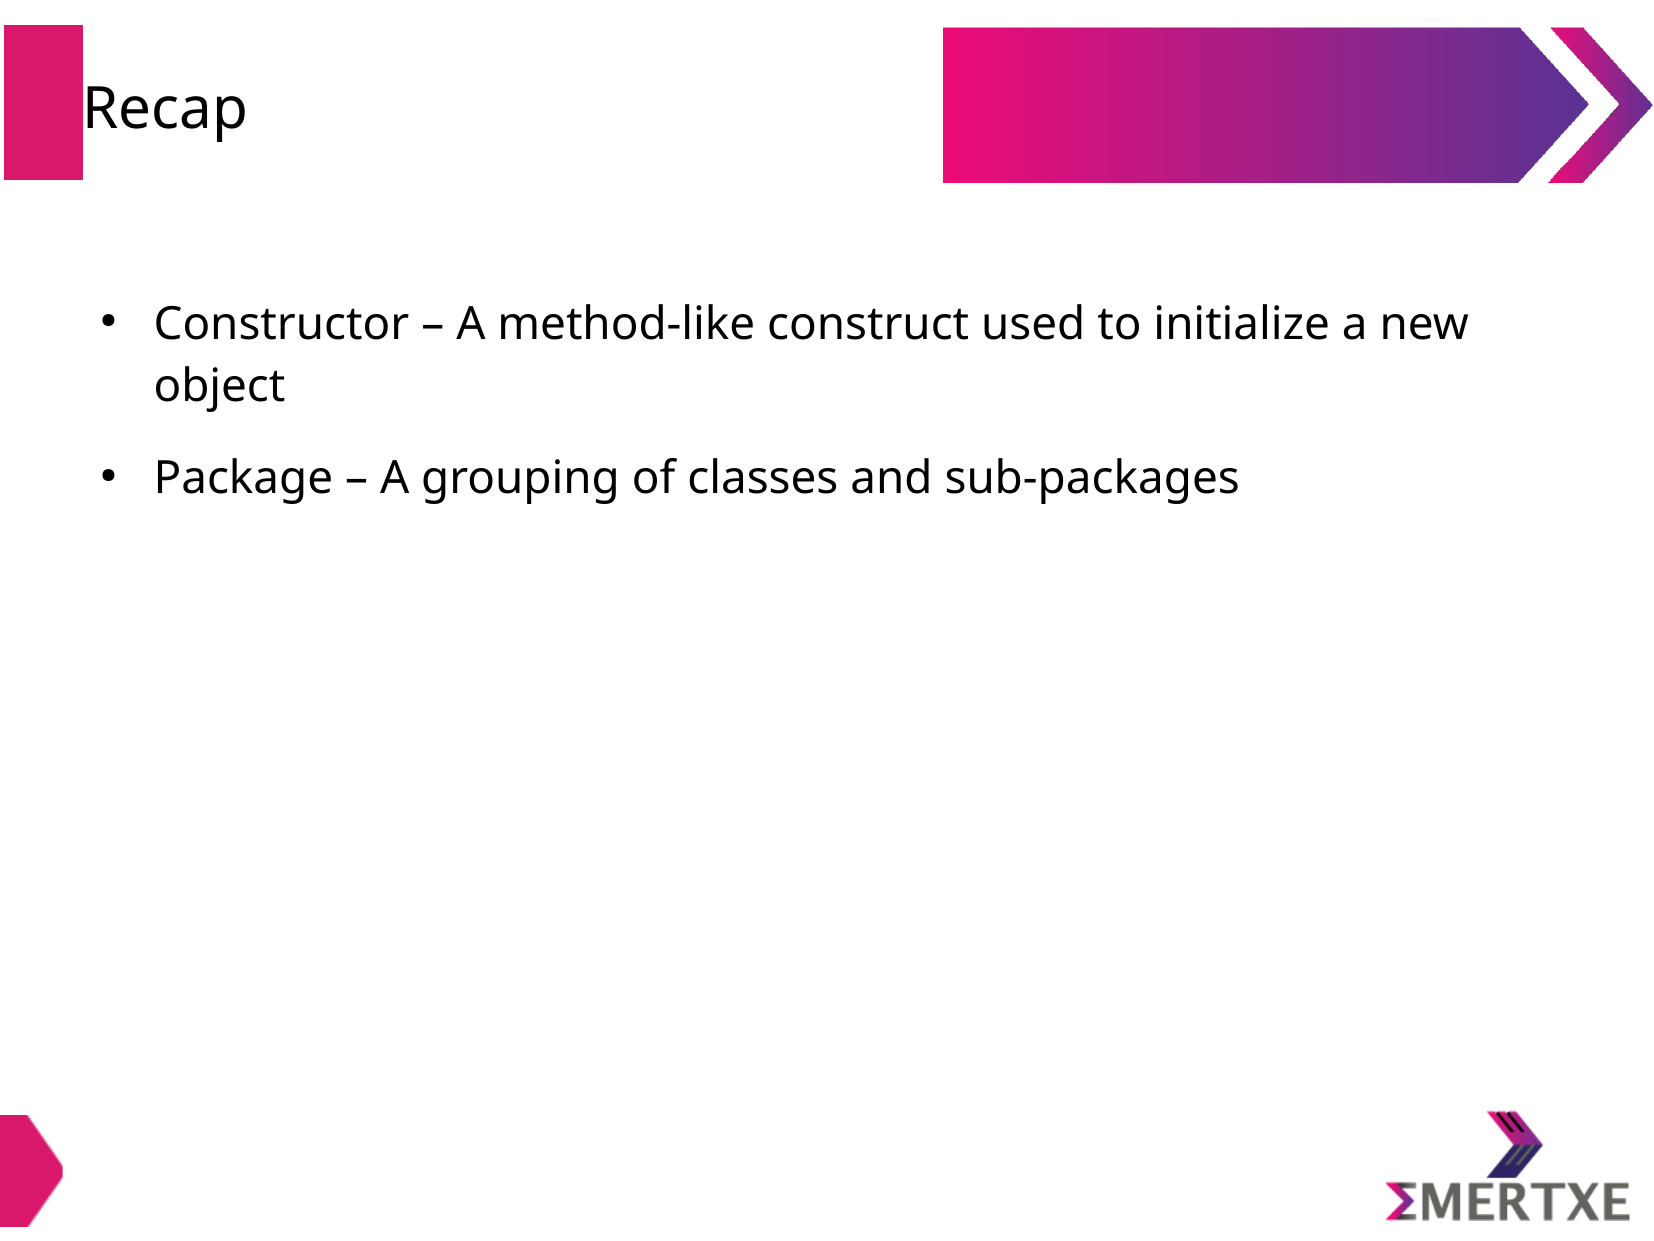

# Recap
Constructor – A method-like construct used to initialize a new object
Package – A grouping of classes and sub-packages